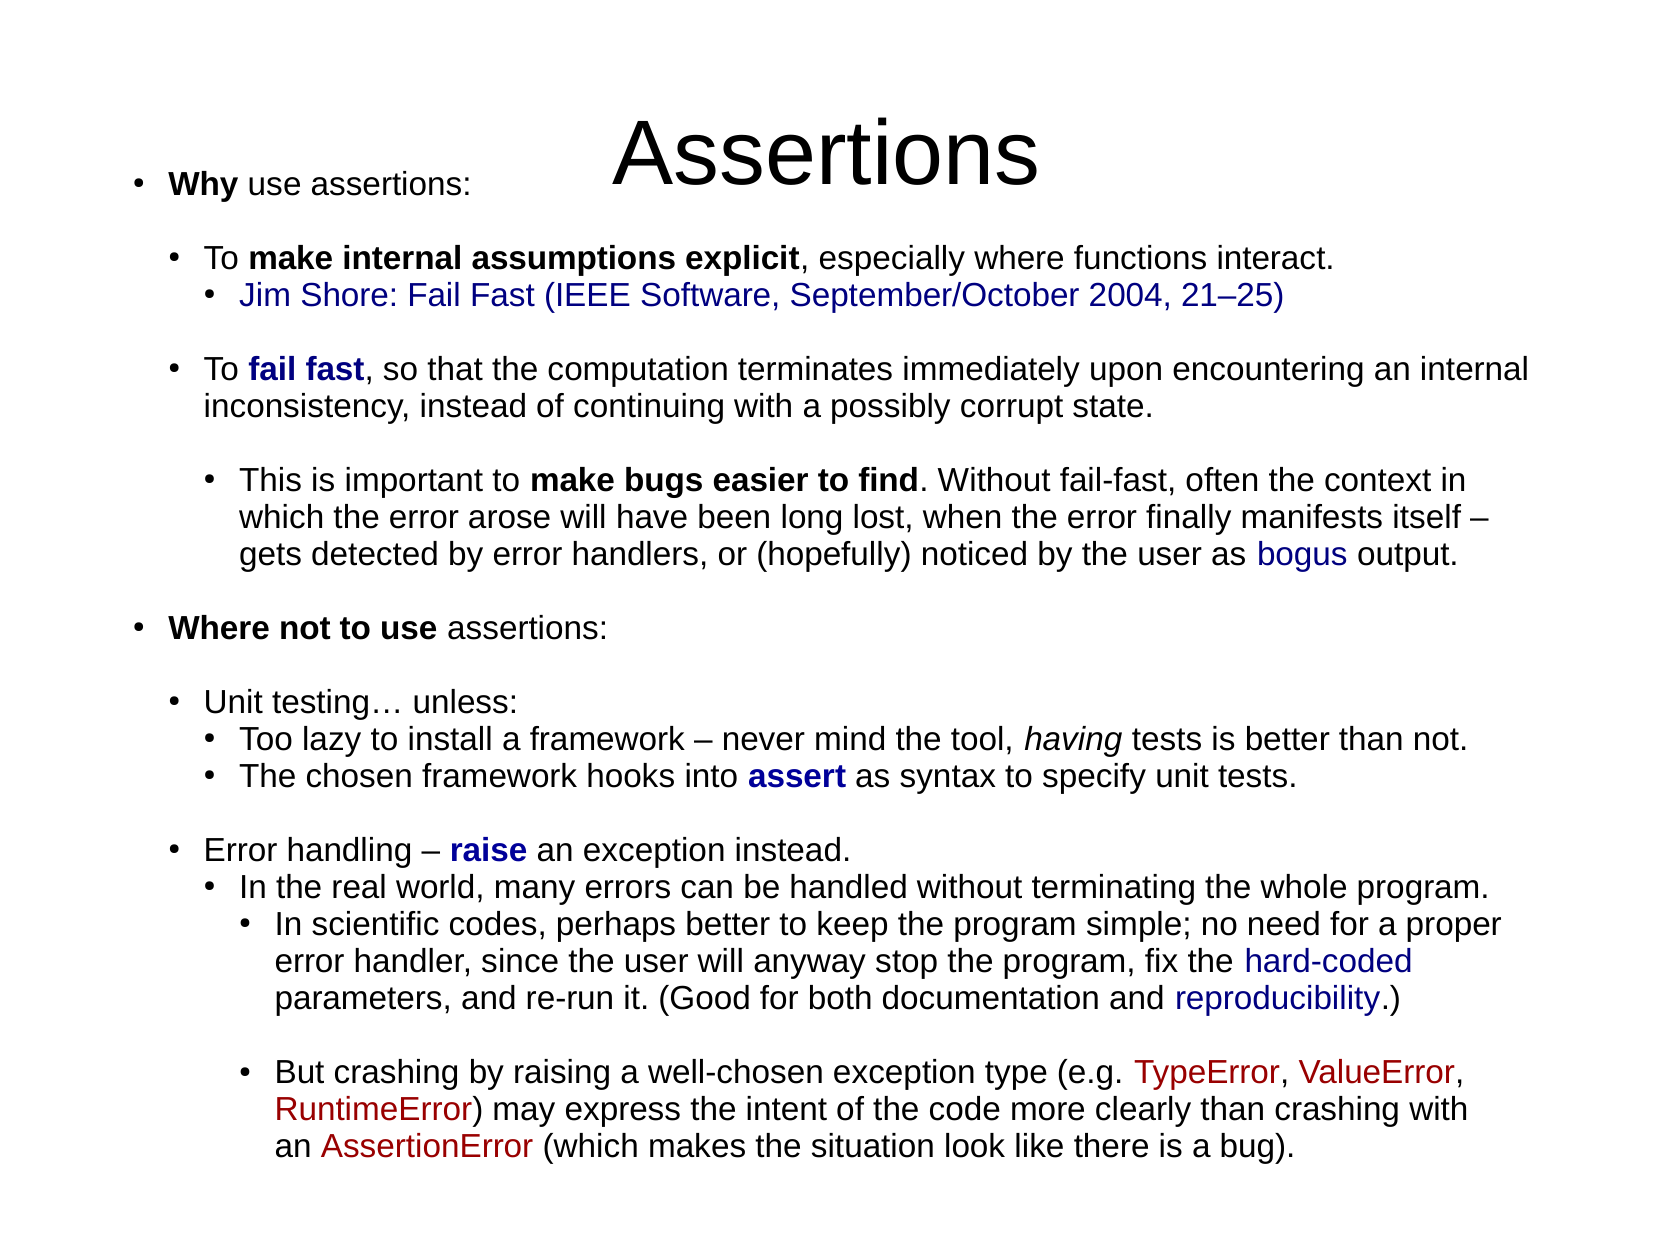

# Assertions
Why use assertions:
To make internal assumptions explicit, especially where functions interact.
Jim Shore: Fail Fast (IEEE Software, September/October 2004, 21–25)
To fail fast, so that the computation terminates immediately upon encountering an internal inconsistency, instead of continuing with a possibly corrupt state.
This is important to make bugs easier to find. Without fail-fast, often the context in which the error arose will have been long lost, when the error finally manifests itself – gets detected by error handlers, or (hopefully) noticed by the user as bogus output.
Where not to use assertions:
Unit testing… unless:
Too lazy to install a framework – never mind the tool, having tests is better than not.
The chosen framework hooks into assert as syntax to specify unit tests.
Error handling – raise an exception instead.
In the real world, many errors can be handled without terminating the whole program.
In scientific codes, perhaps better to keep the program simple; no need for a proper error handler, since the user will anyway stop the program, fix the hard-coded parameters, and re-run it. (Good for both documentation and reproducibility.)
But crashing by raising a well-chosen exception type (e.g. TypeError, ValueError, RuntimeError) may express the intent of the code more clearly than crashing with
an AssertionError (which makes the situation look like there is a bug).